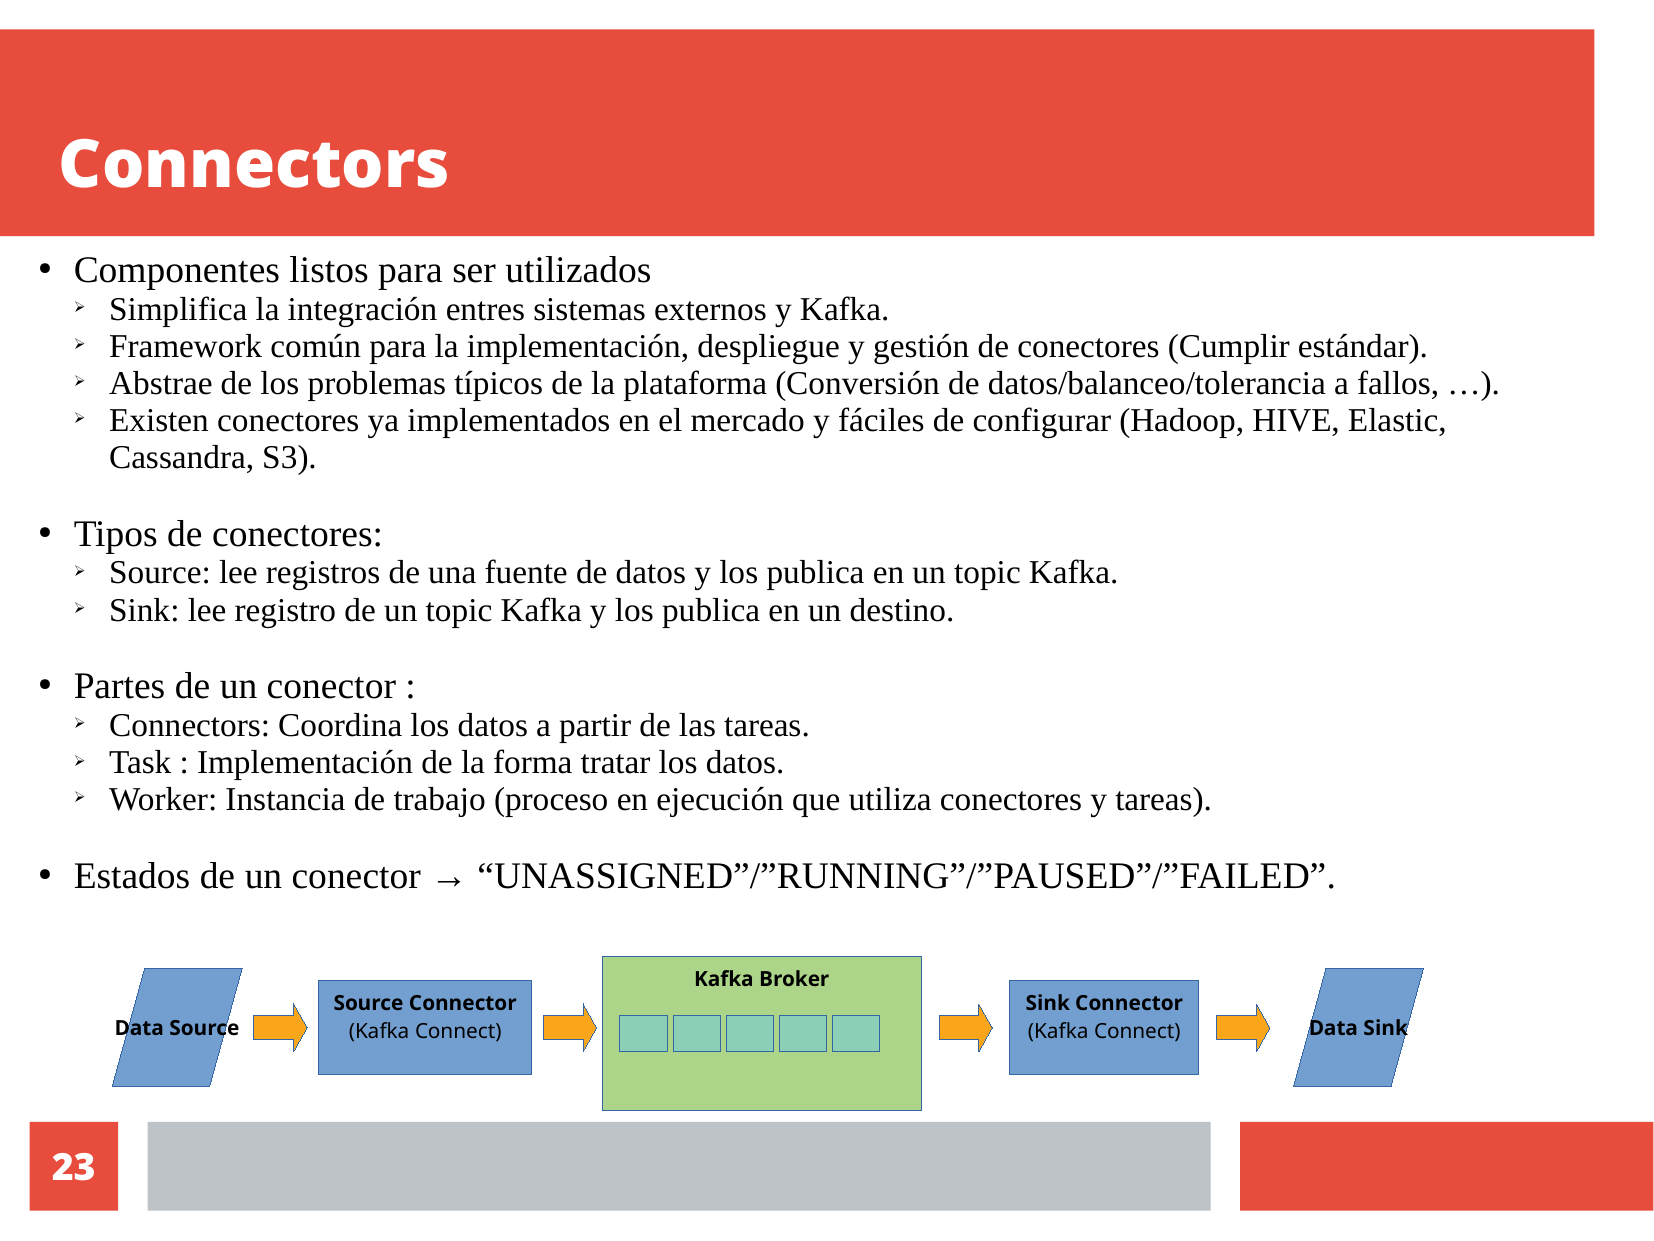

# Connectors
Componentes listos para ser utilizados
Simplifica la integración entres sistemas externos y Kafka.
Framework común para la implementación, despliegue y gestión de conectores (Cumplir estándar).
Abstrae de los problemas típicos de la plataforma (Conversión de datos/balanceo/tolerancia a fallos, …).
Existen conectores ya implementados en el mercado y fáciles de configurar (Hadoop, HIVE, Elastic, Cassandra, S3).
Tipos de conectores:
Source: lee registros de una fuente de datos y los publica en un topic Kafka.
Sink: lee registro de un topic Kafka y los publica en un destino.
Partes de un conector :
Connectors: Coordina los datos a partir de las tareas.
Task : Implementación de la forma tratar los datos.
Worker: Instancia de trabajo (proceso en ejecución que utiliza conectores y tareas).
Estados de un conector → “UNASSIGNED”/”RUNNING”/”PAUSED”/”FAILED”.
Kafka Broker
Data Source
Data Sink
Source Connector
(Kafka Connect)
Sink Connector
(Kafka Connect)
23